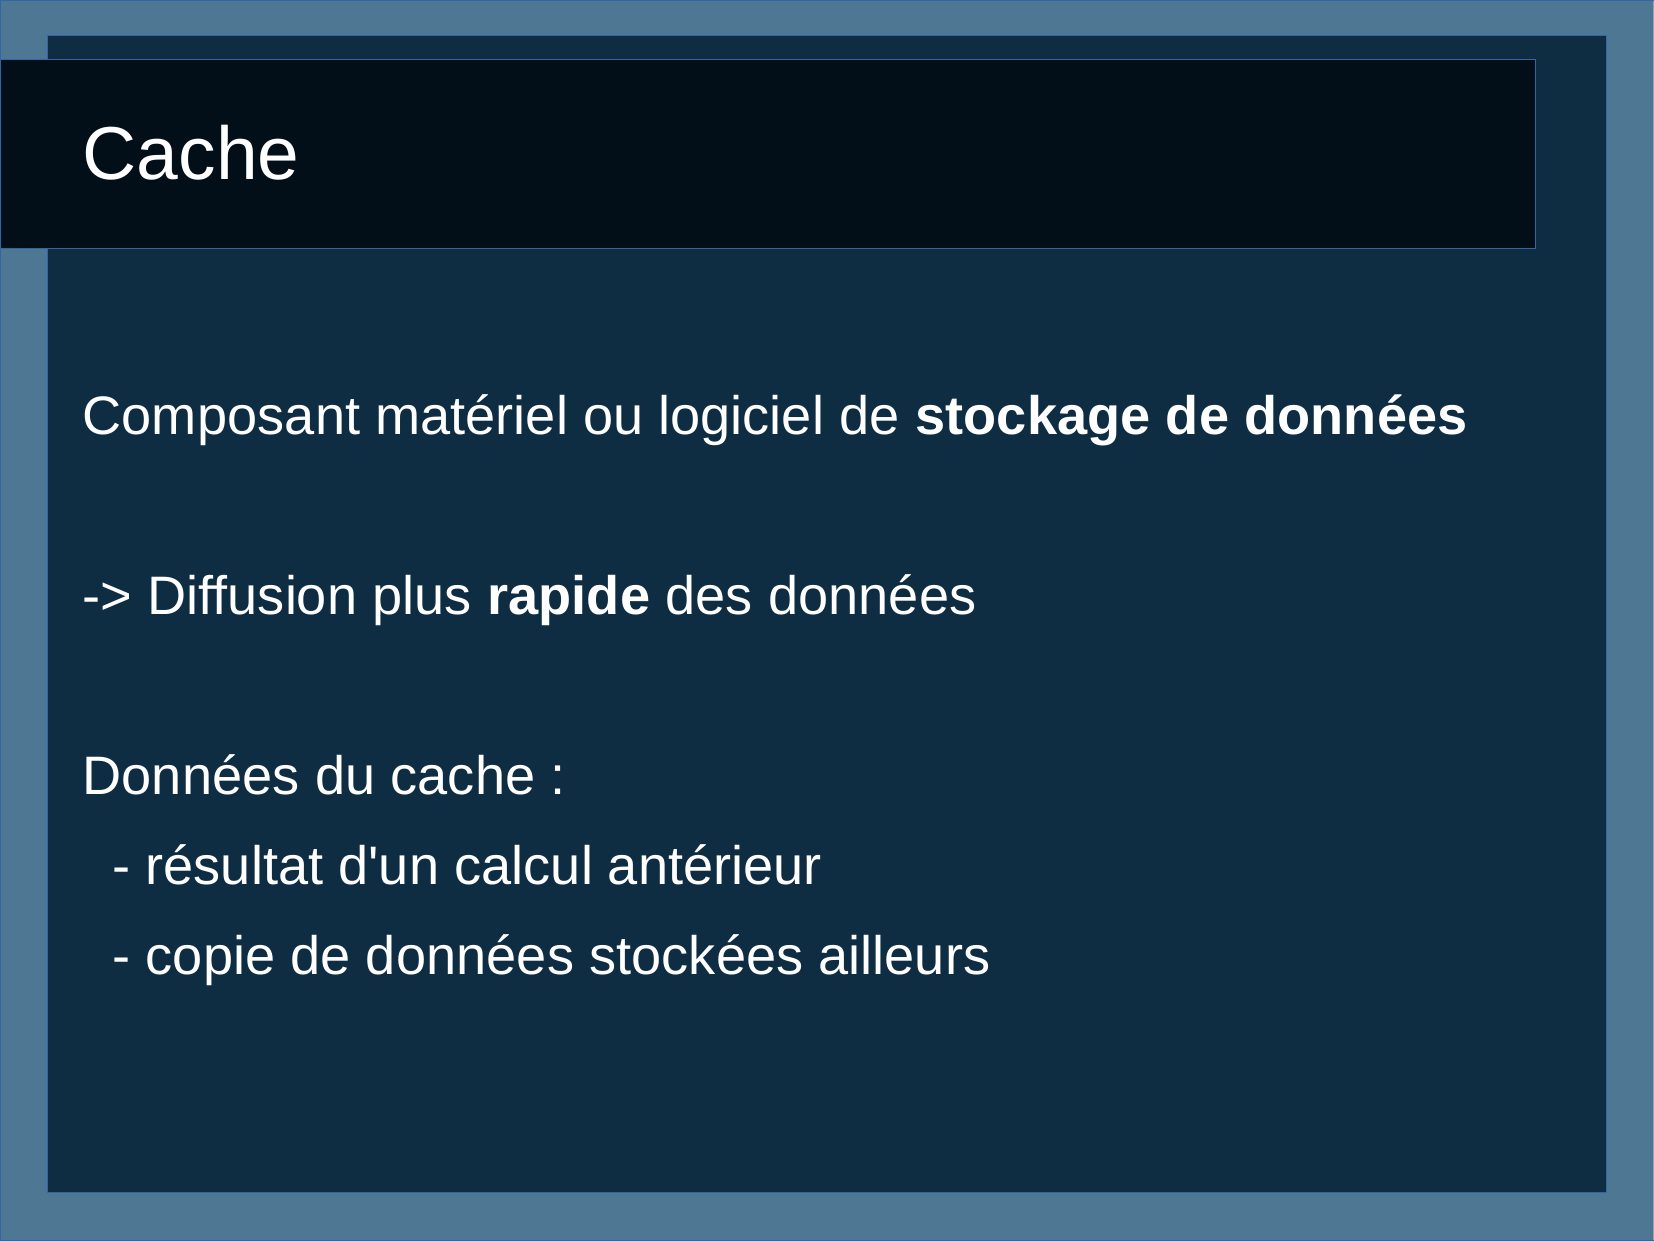

# Cache
Composant matériel ou logiciel de stockage de données
-> Diffusion plus rapide des données
Données du cache :
 - résultat d'un calcul antérieur
 - copie de données stockées ailleurs